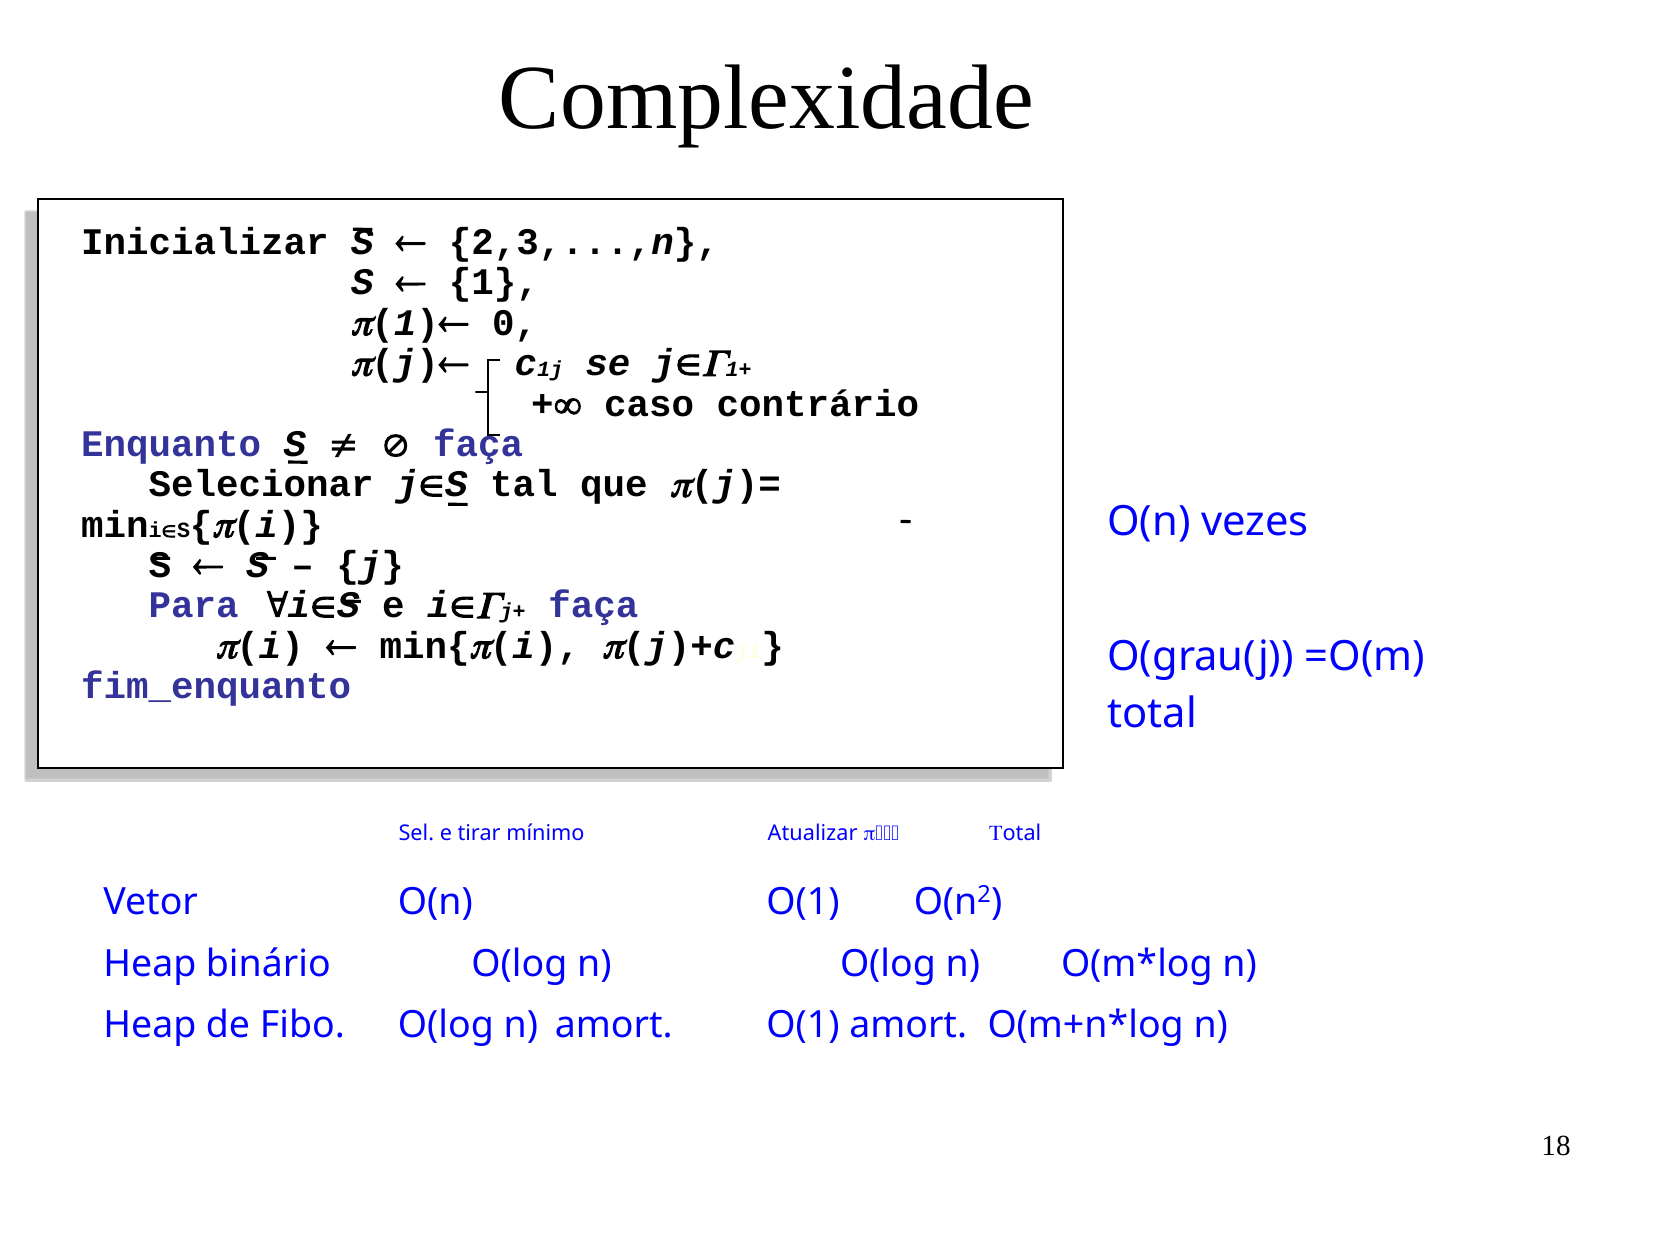

# Complexidade
Inicializar S  {2,3,...,n},
 S  {1},
 (1) 0,
 (j) c1j se j1+
 + caso contrário
Enquanto S   faça
 Selecionar jS tal que (j)= miniS{(i)}
 S  S – {j}
 Para iS e ij+ faça
 (i)  min{(i), (j)+cji}
fim_enquanto
O(n) vezes
O(grau(j)) =O(m) total
				Sel. e tirar mínimo 			Atualizar 		otal
Vetor			O(n)	 			O(1)		O(n2)‏
Heap binário		O(log n)				O(log n)		O(m*log n)‏
Heap de Fibo.	O(log n)	 amort.		O(1) amort.	O(m+n*log n)‏
18